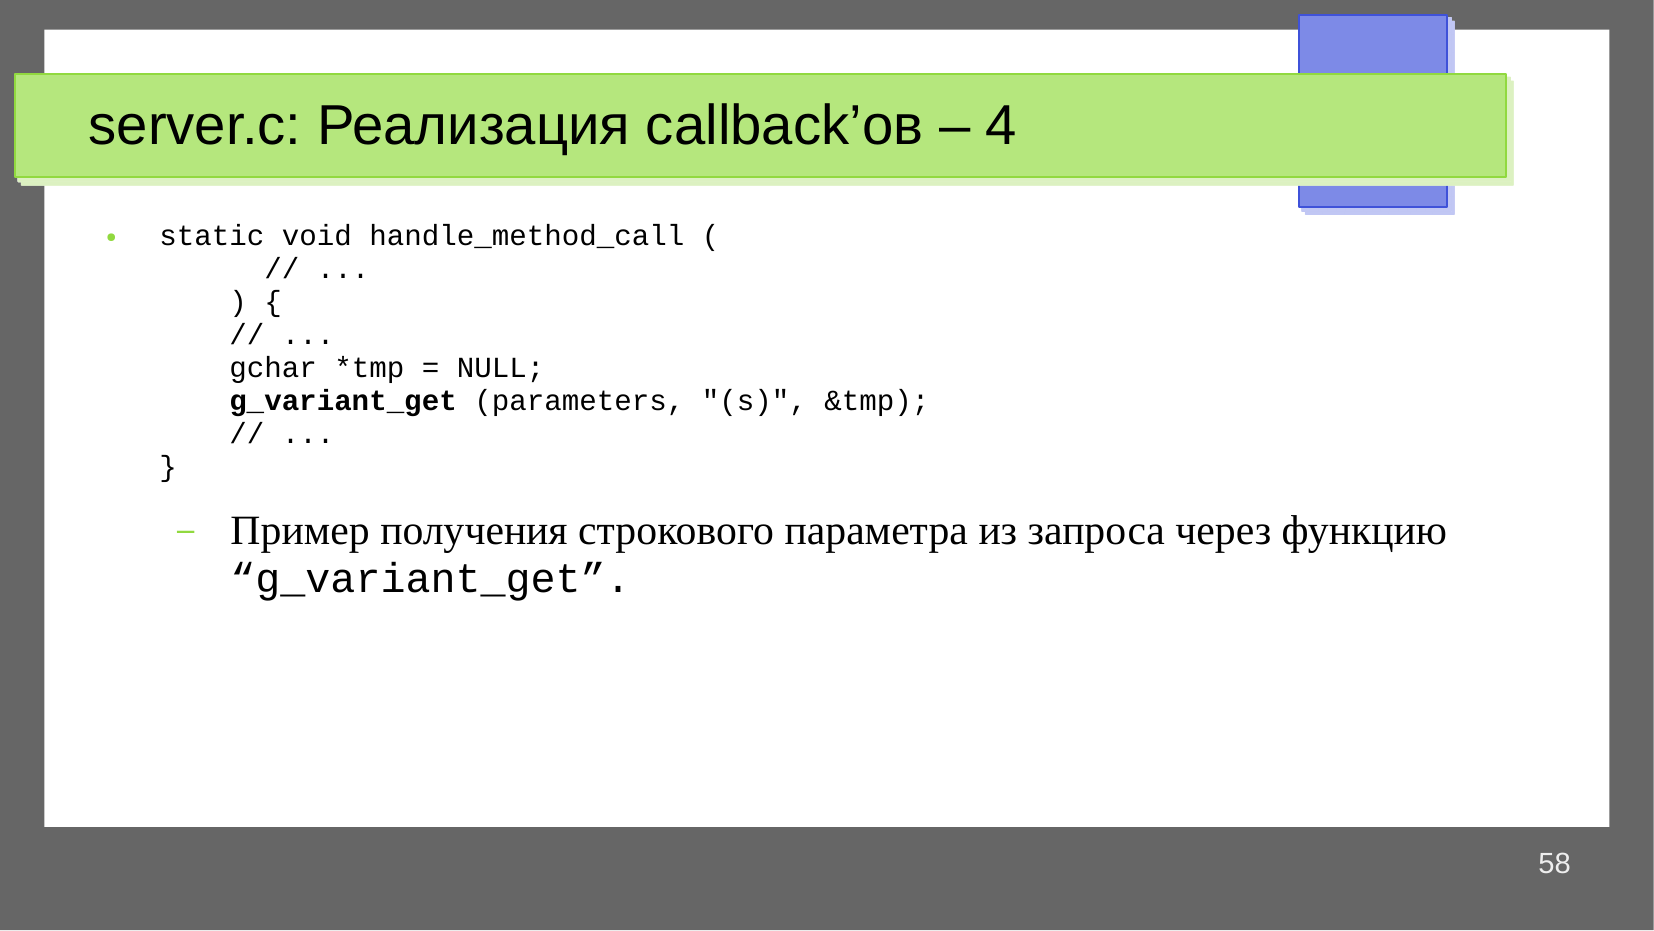

# server.c: Реализация callback’ов – 4
static void handle_method_call (
 // ...
 ) {
 // ...
 gchar *tmp = NULL;
 g_variant_get (parameters, "(s)", &tmp);
 // ...
}
Пример получения строкового параметра из запроса через функцию “g_variant_get”.
58